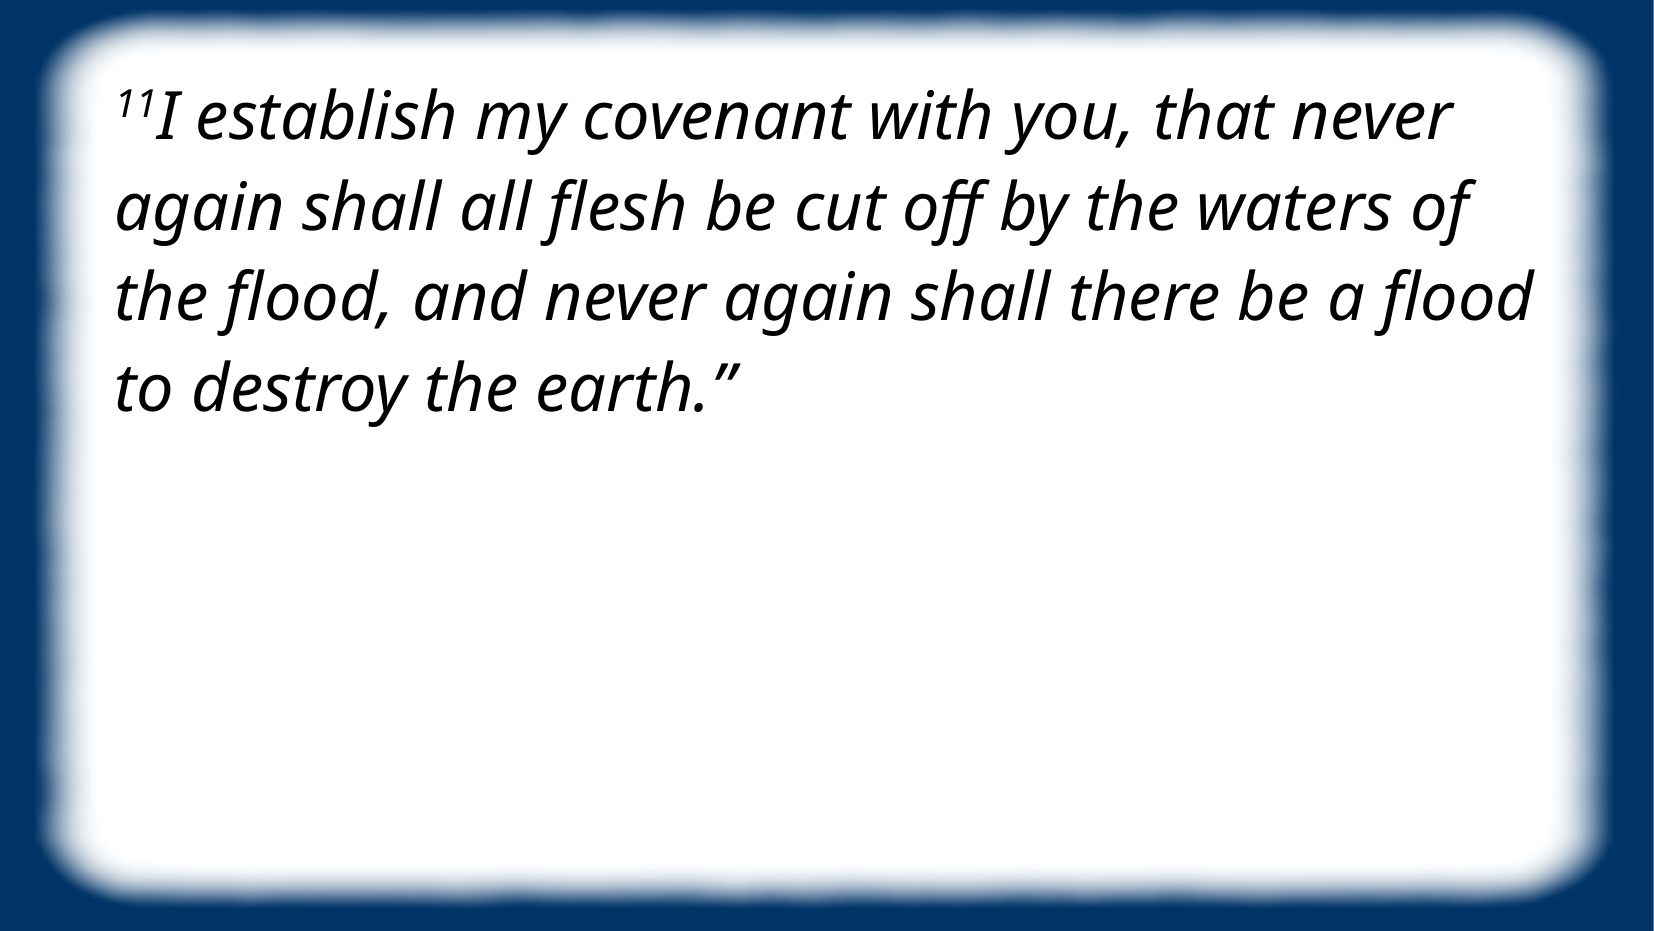

11I establish my covenant with you, that never again shall all flesh be cut off by the waters of the flood, and never again shall there be a flood to destroy the earth.”